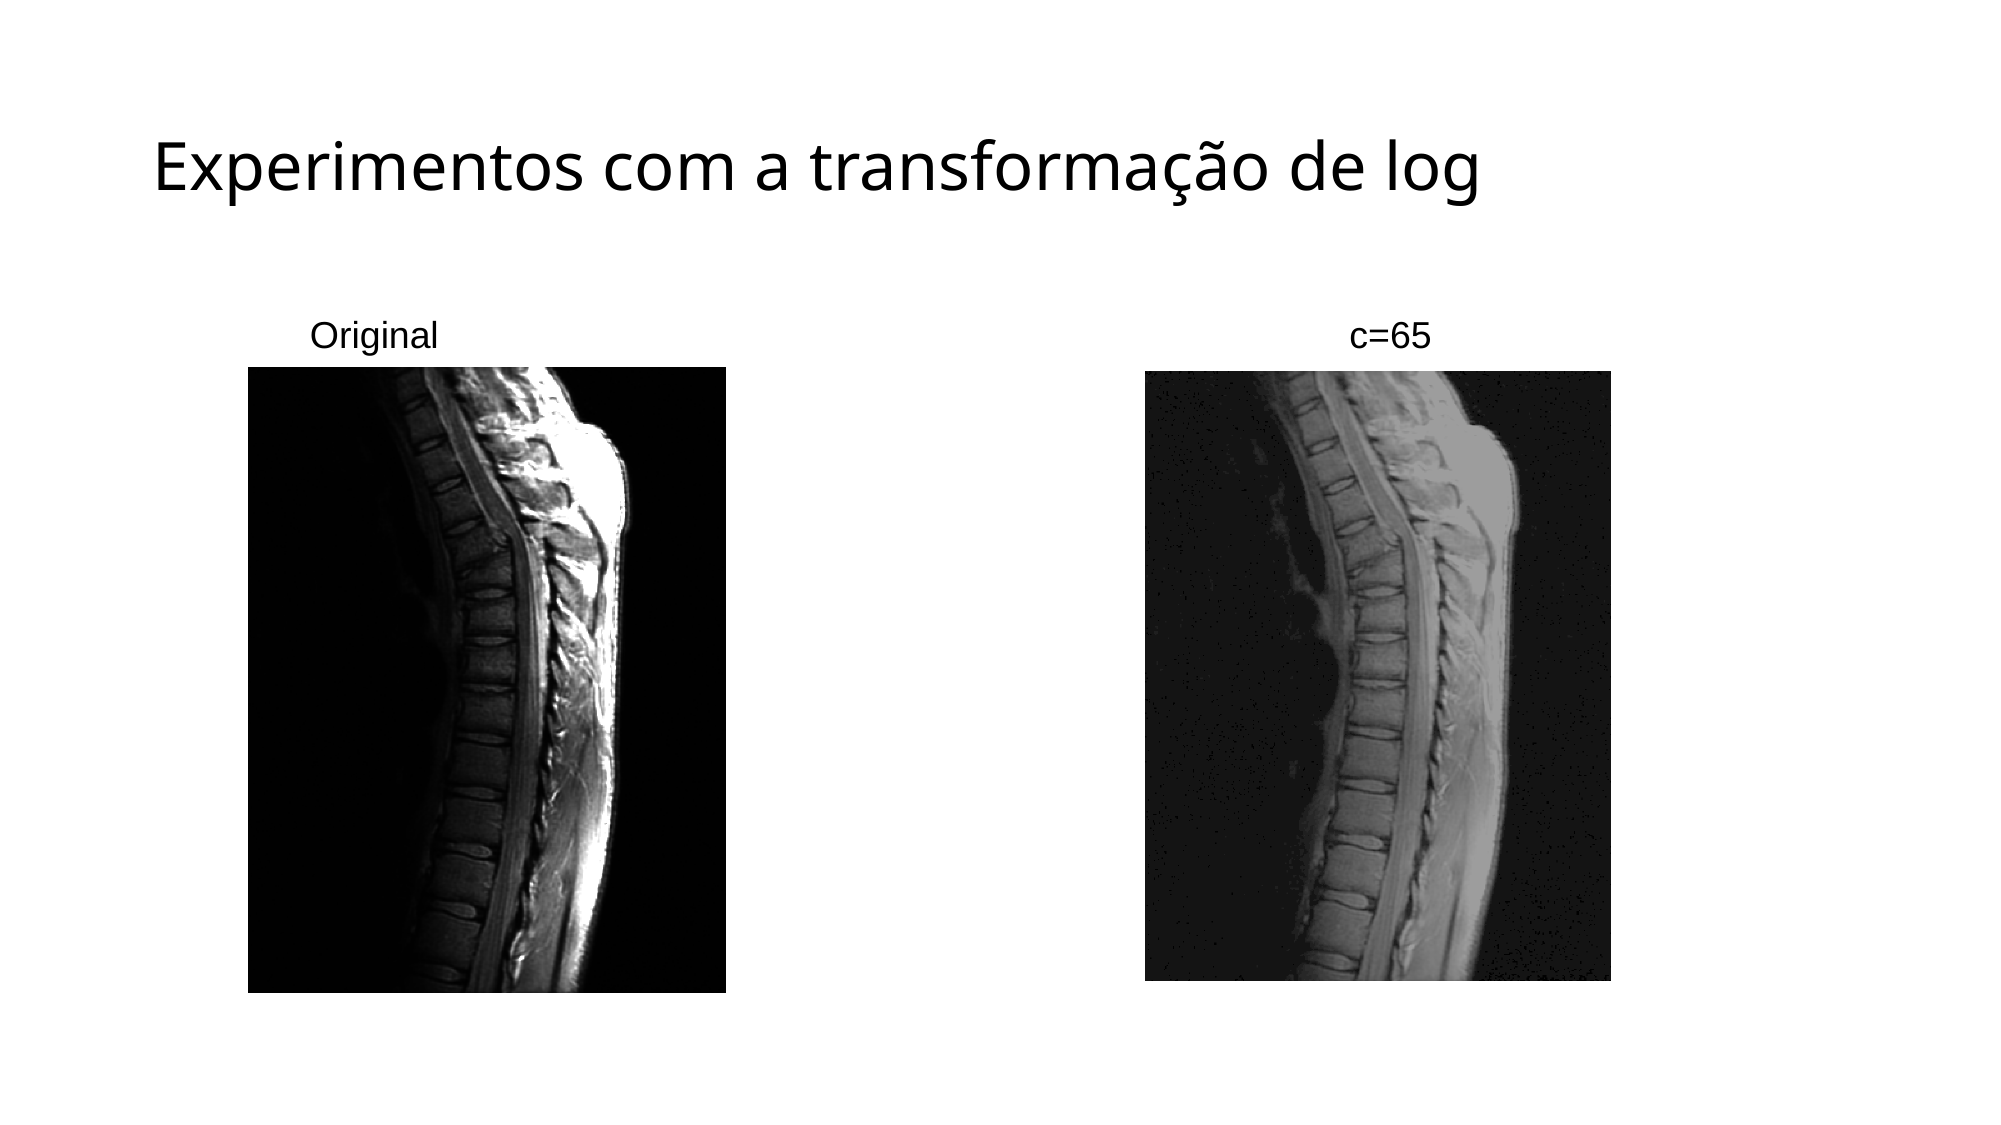

# Experimentos com a transformação de log
Original
c=65